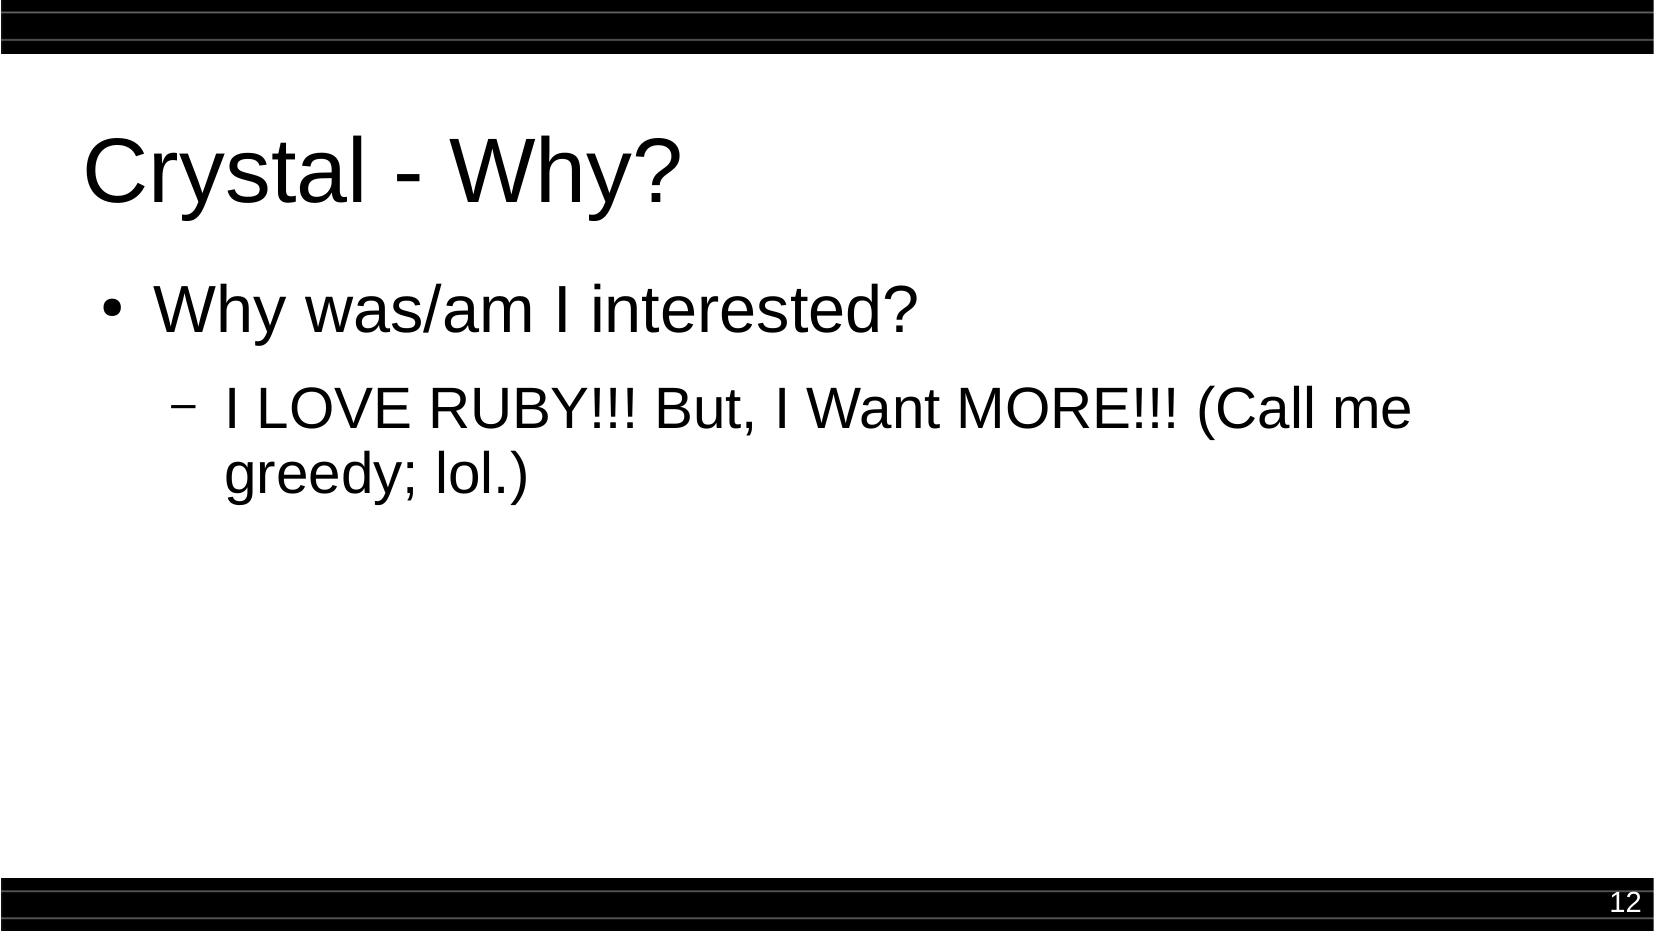

# Crystal - Why?
Why was/am I interested?
I LOVE RUBY!!! But, I Want MORE!!! (Call me greedy; lol.)